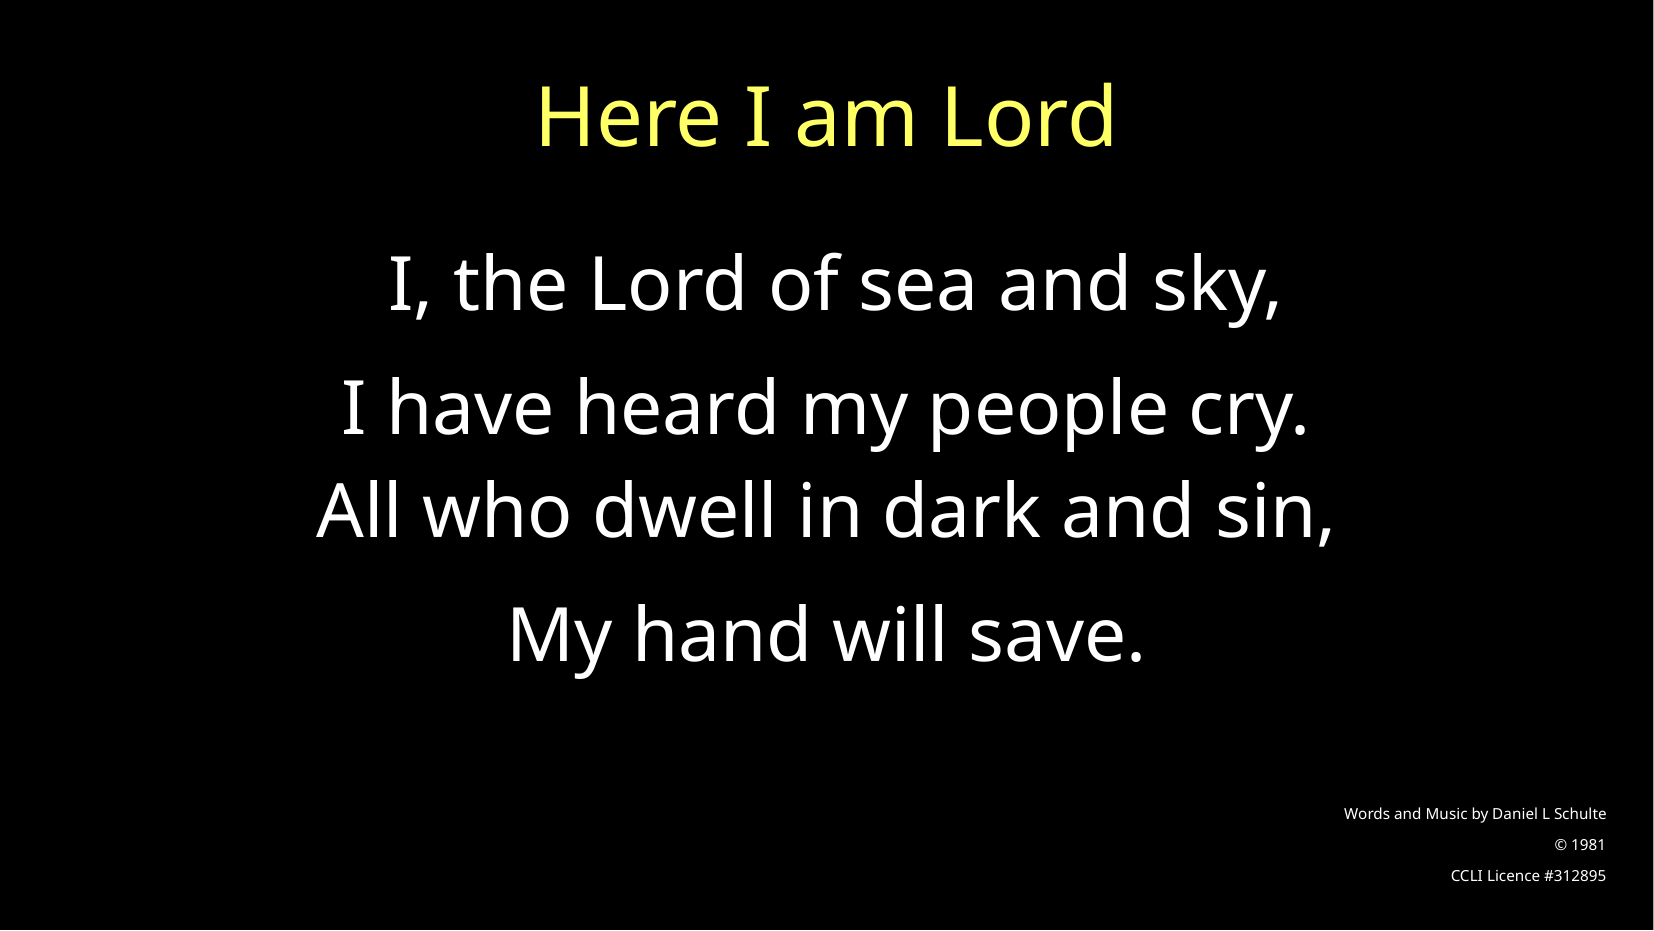

# Here I am Lord
 I, the Lord of sea and sky,
I have heard my people cry.
All who dwell in dark and sin,
My hand will save.
Words and Music by Daniel L Schulte
© 1981
CCLI Licence #312895